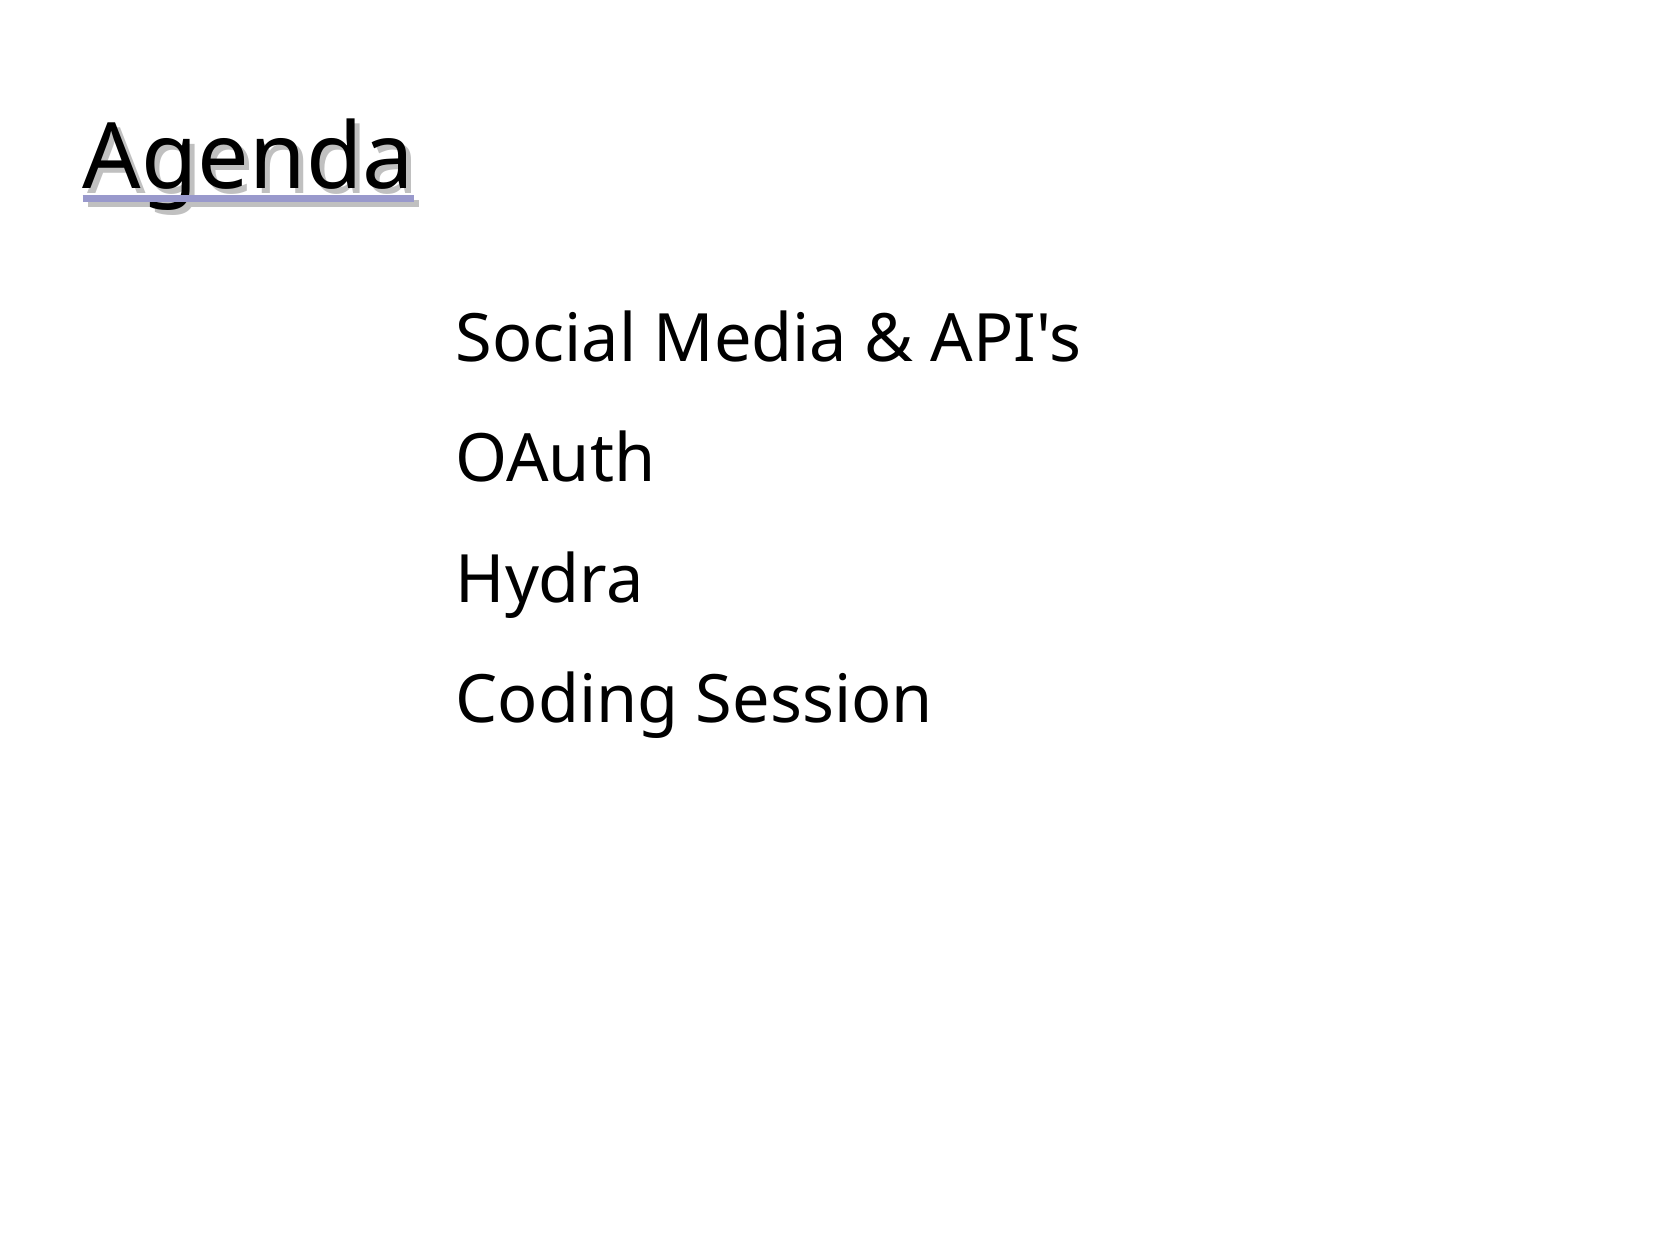

# Agenda
Social Media & API's
OAuth
Hydra
Coding Session